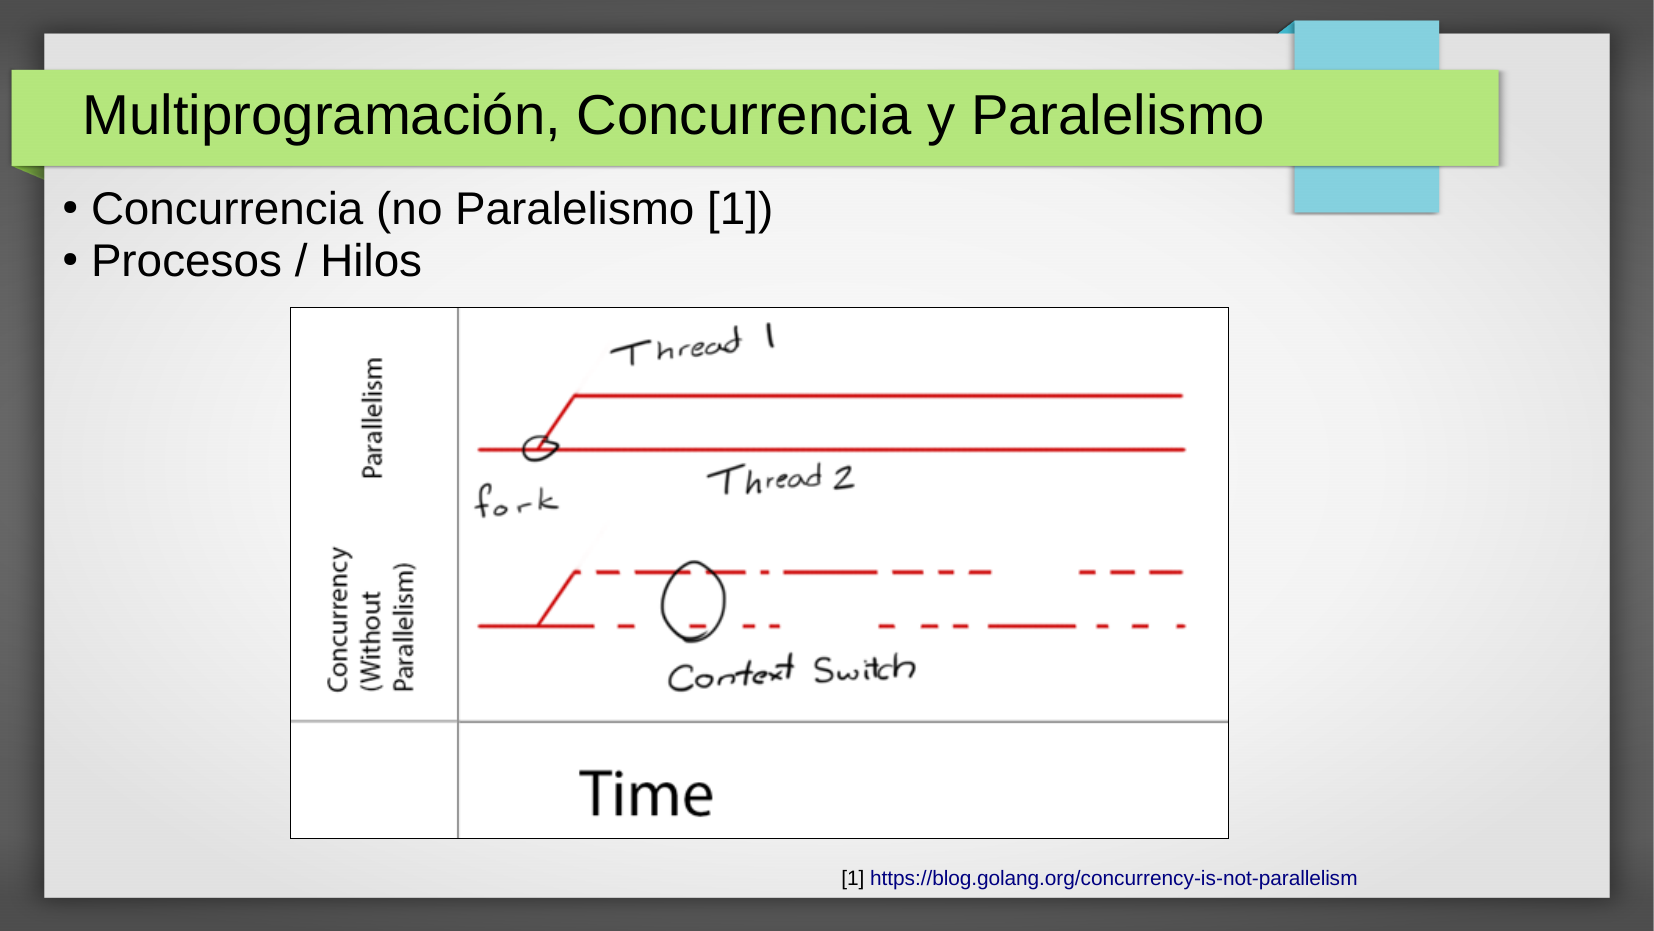

# Multiprogramación, Concurrencia y Paralelismo
 Concurrencia (no Paralelismo [1])
 Procesos / Hilos
[1] https://blog.golang.org/concurrency-is-not-parallelism